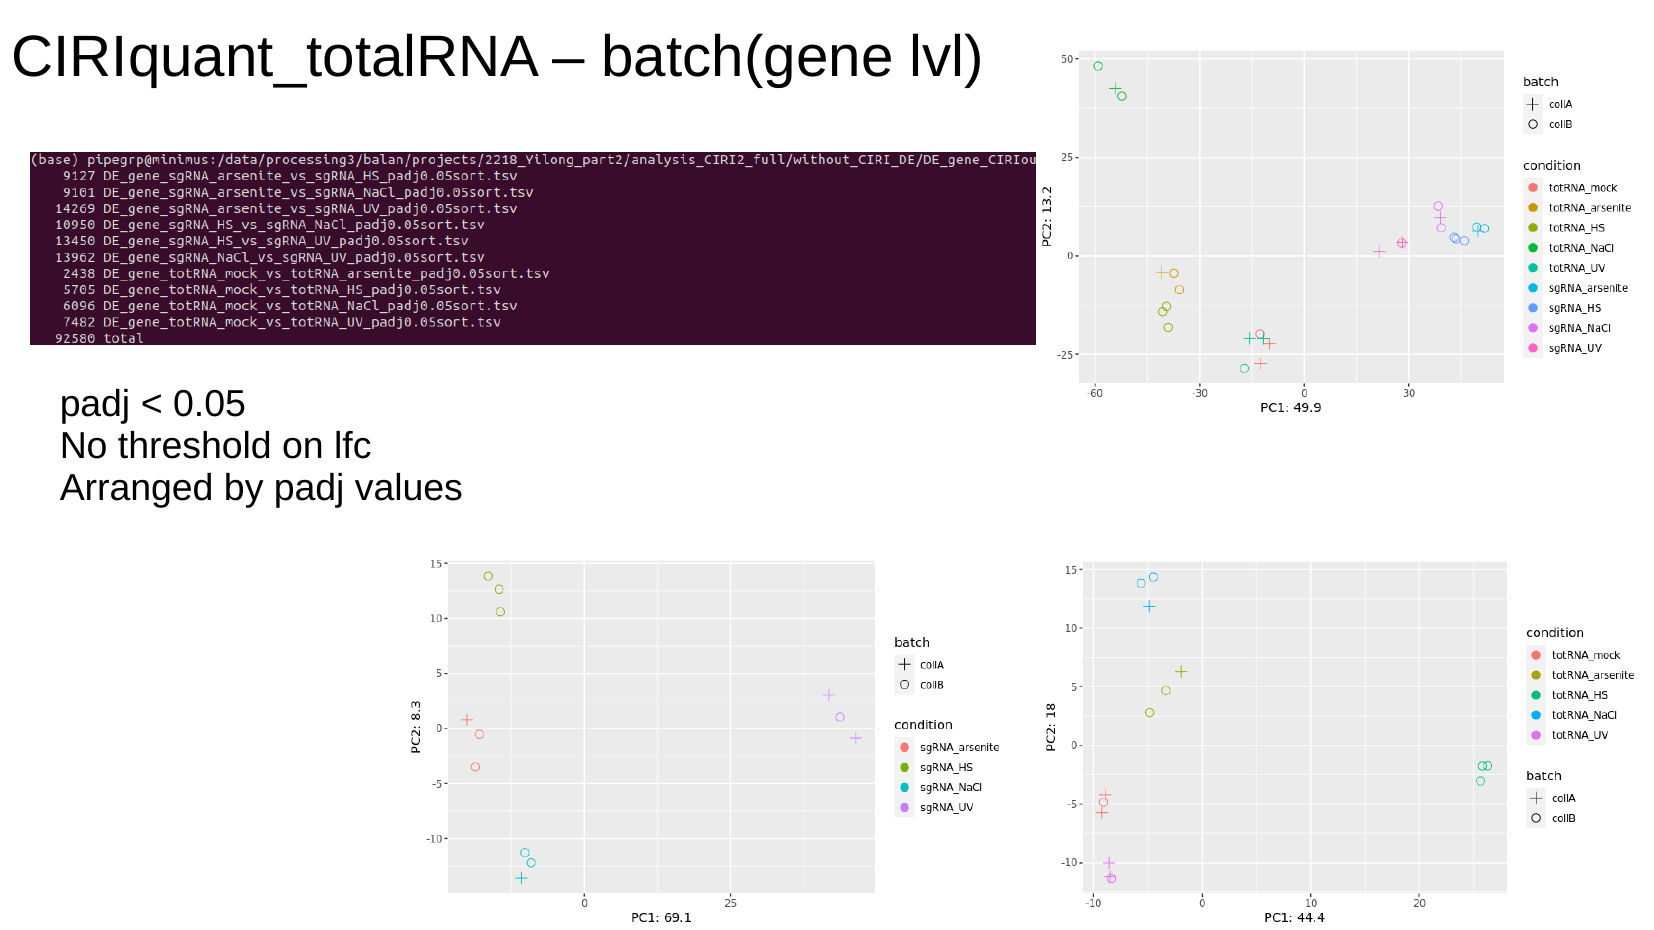

# CIRIquant_totalRNA – batch(gene lvl)
padj < 0.05
No threshold on lfc
Arranged by padj values